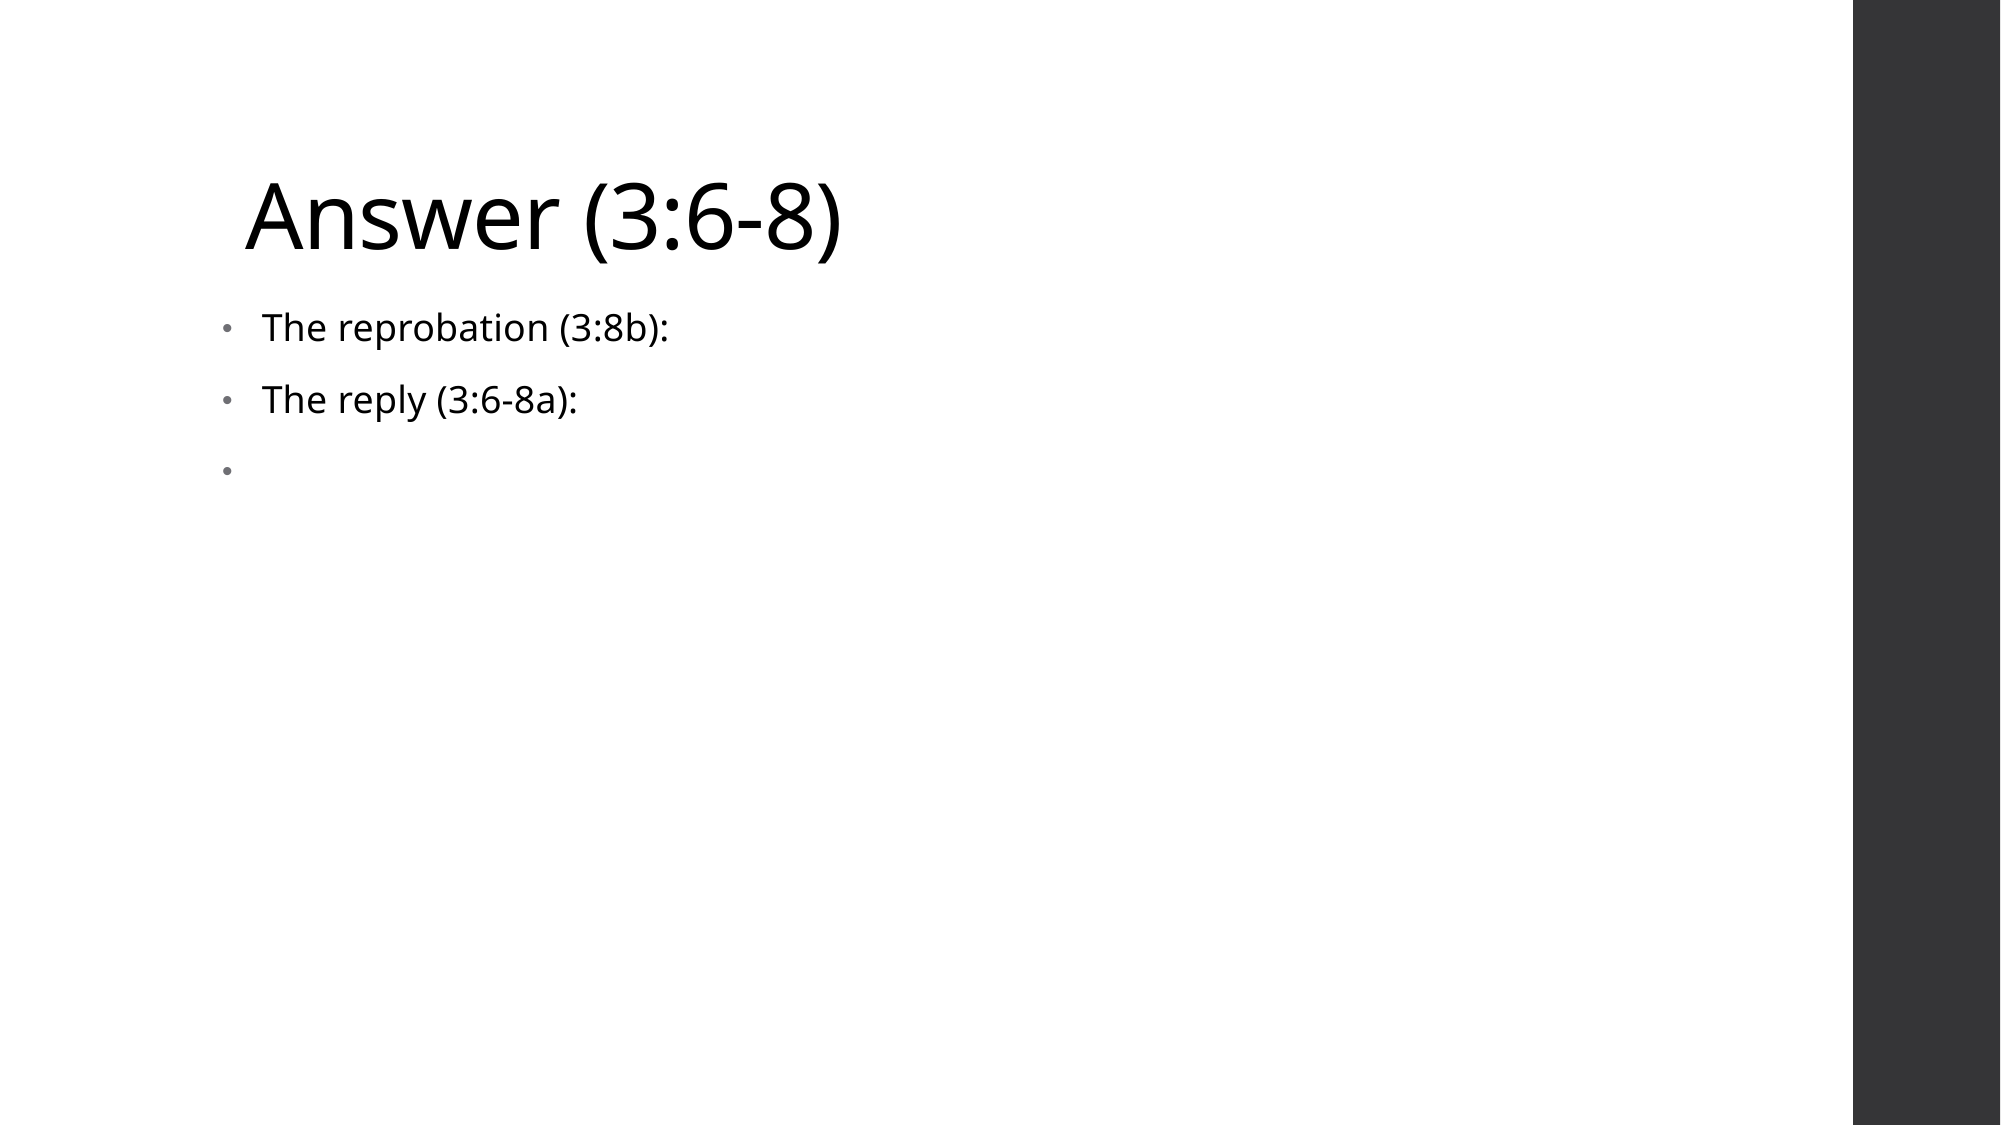

# Answer (3:6-8)
 The reprobation (3:8b):
 The reply (3:6-8a):